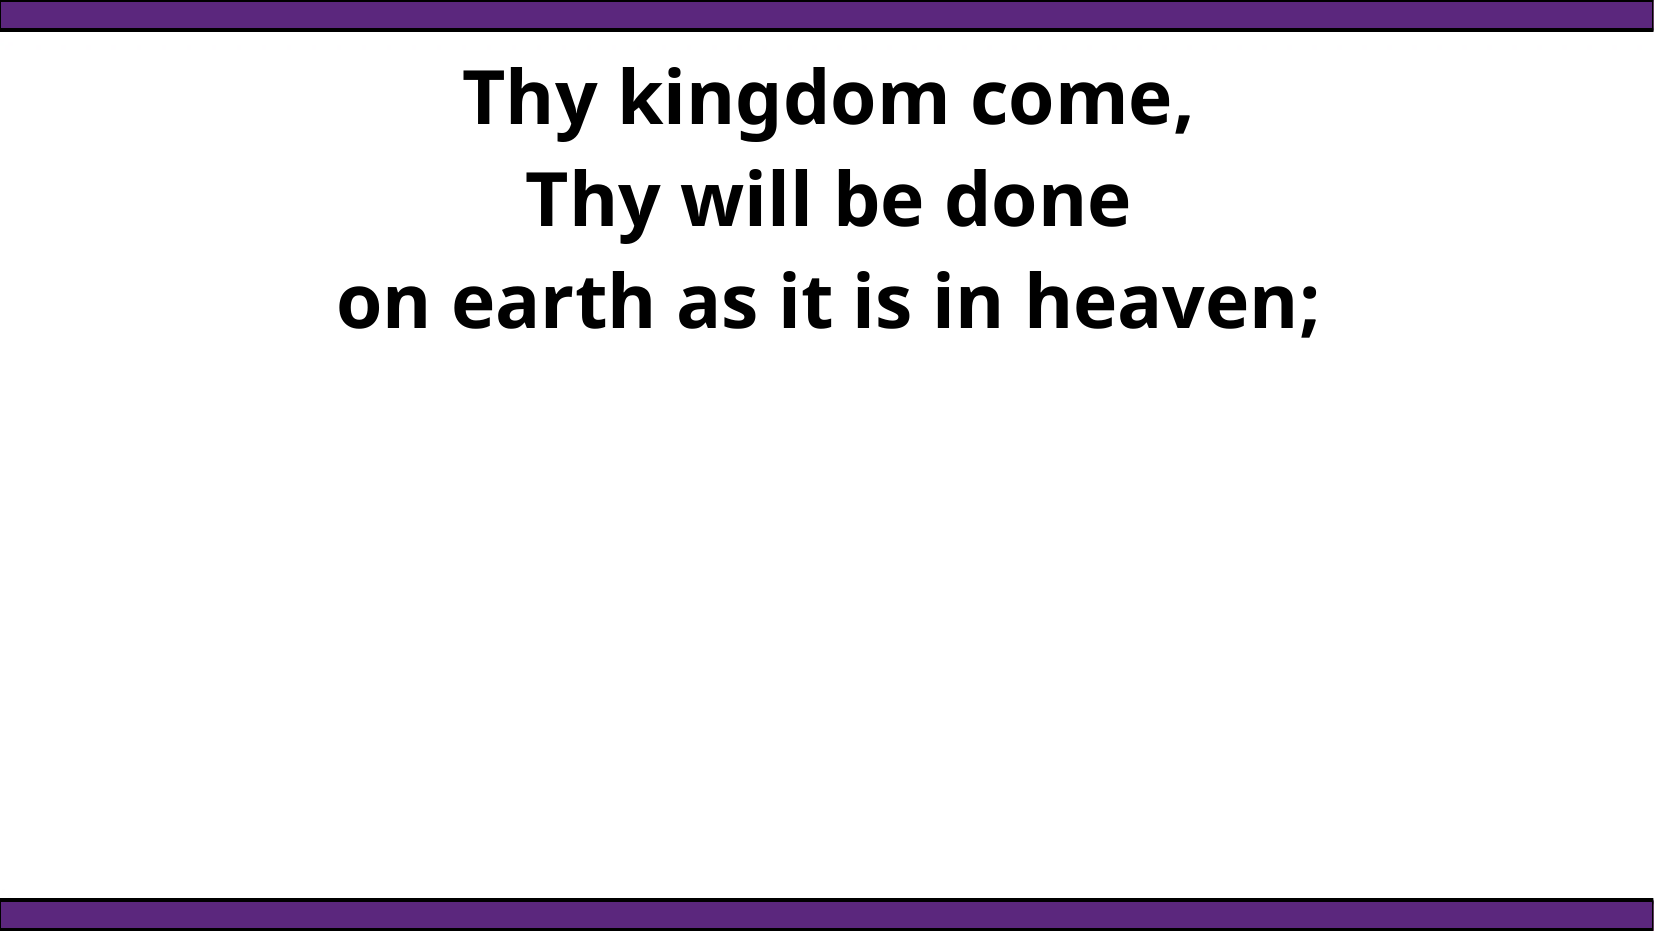

Thy kingdom come,
Thy will be done
on earth as it is in heaven;